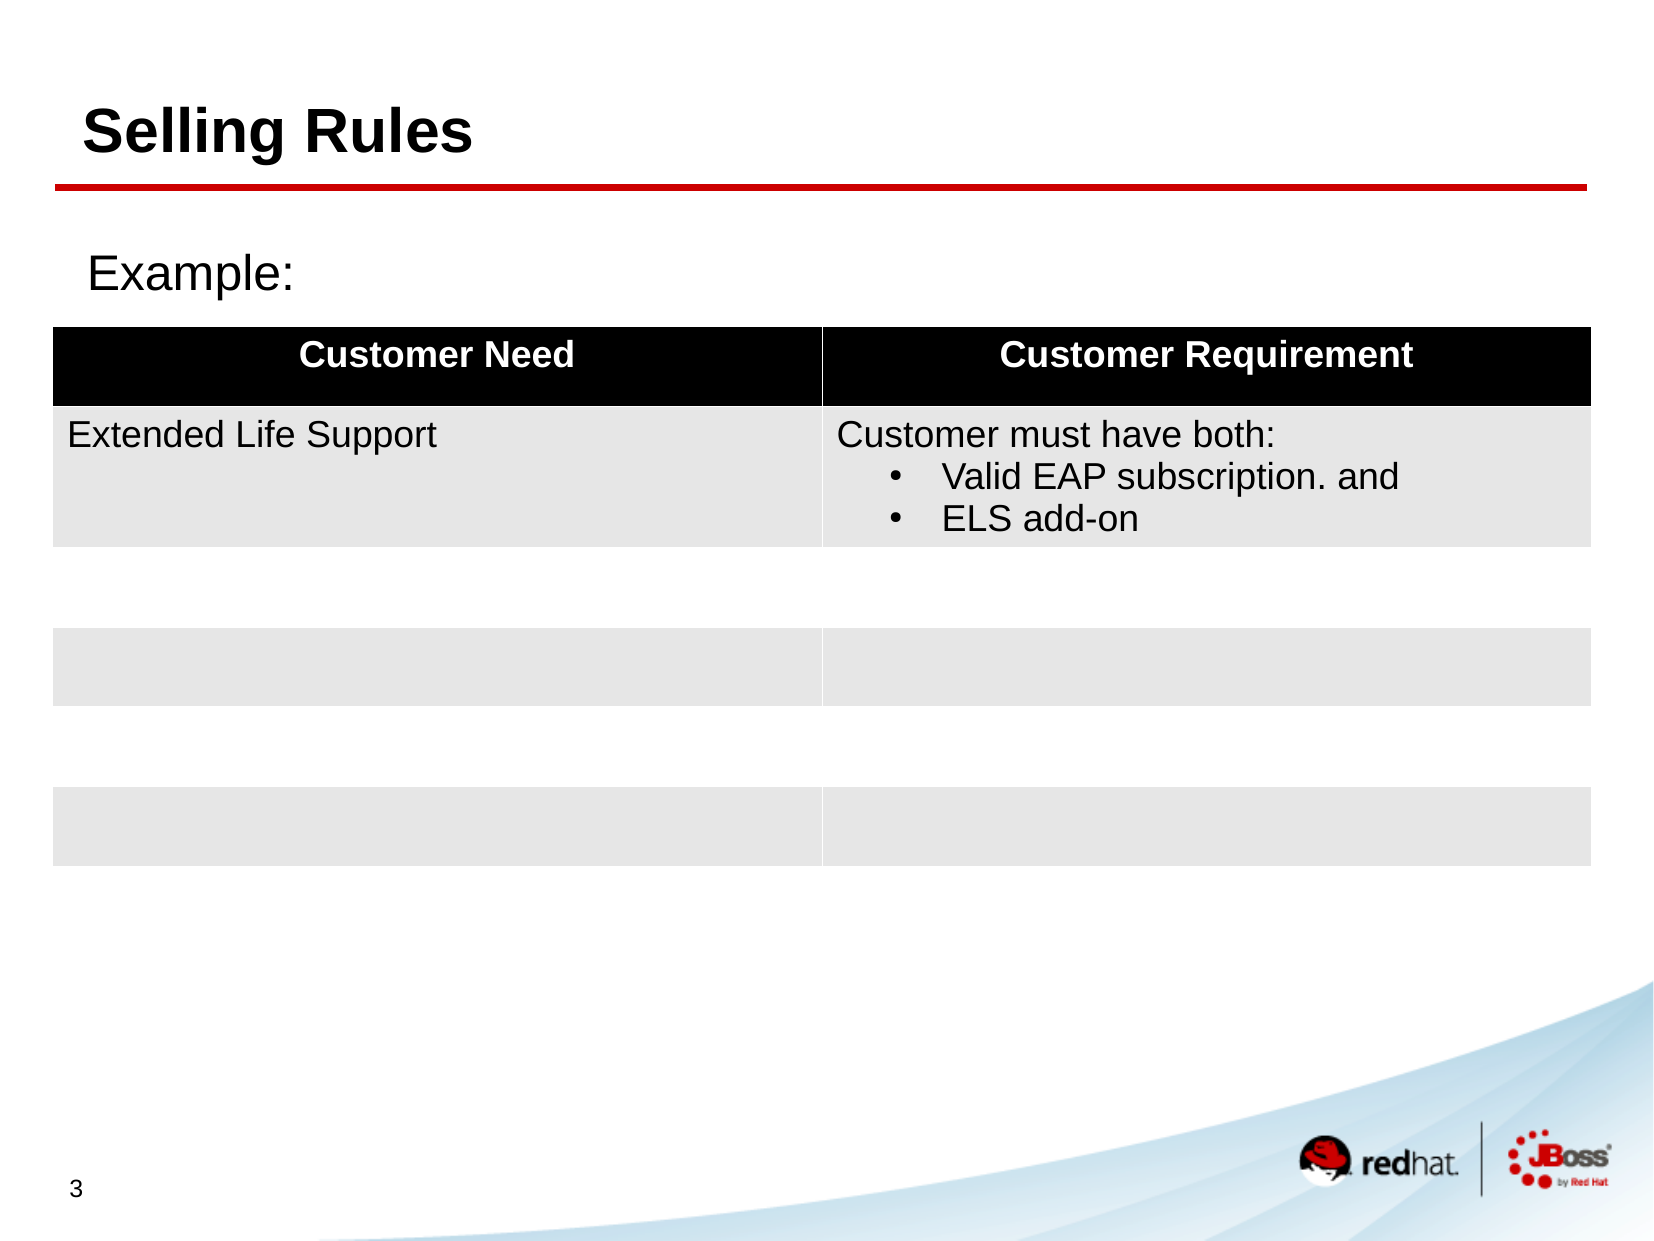

# Selling Rules
Example:
| Customer Need | Customer Requirement |
| --- | --- |
| Extended Life Support | Customer must have both: Valid EAP subscription. and ELS add-on |
| | |
| | |
| | |
| | |